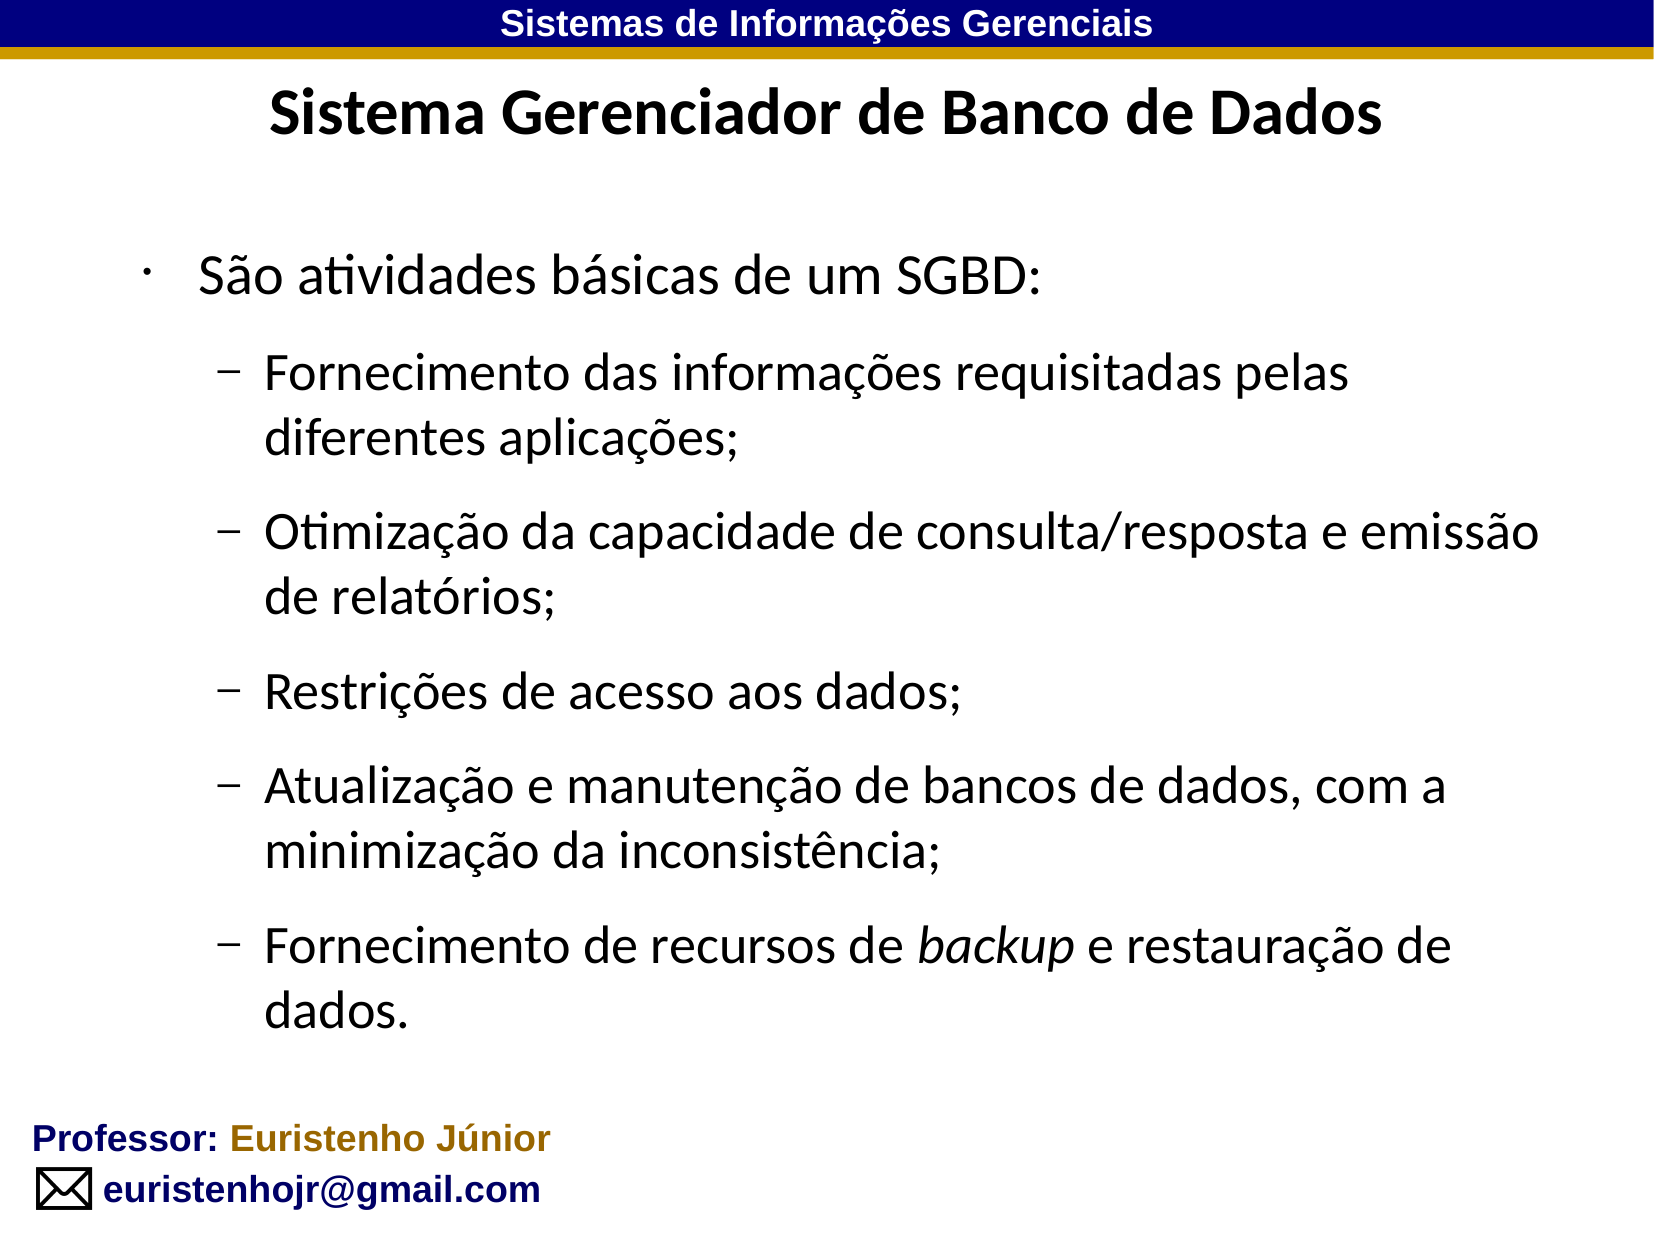

Empreendedorismo
Sistemas de Informações Gerenciais
# Sistema Gerenciador de Banco de Dados
São atividades básicas de um SGBD:
Fornecimento das informações requisitadas pelas diferentes aplicações;
Otimização da capacidade de consulta/resposta e emissão de relatórios;
Restrições de acesso aos dados;
Atualização e manutenção de bancos de dados, com a minimização da inconsistência;
Fornecimento de recursos de backup e restauração de dados.
Professor: Euristenho Júnior
euristenhojr@gmail.com